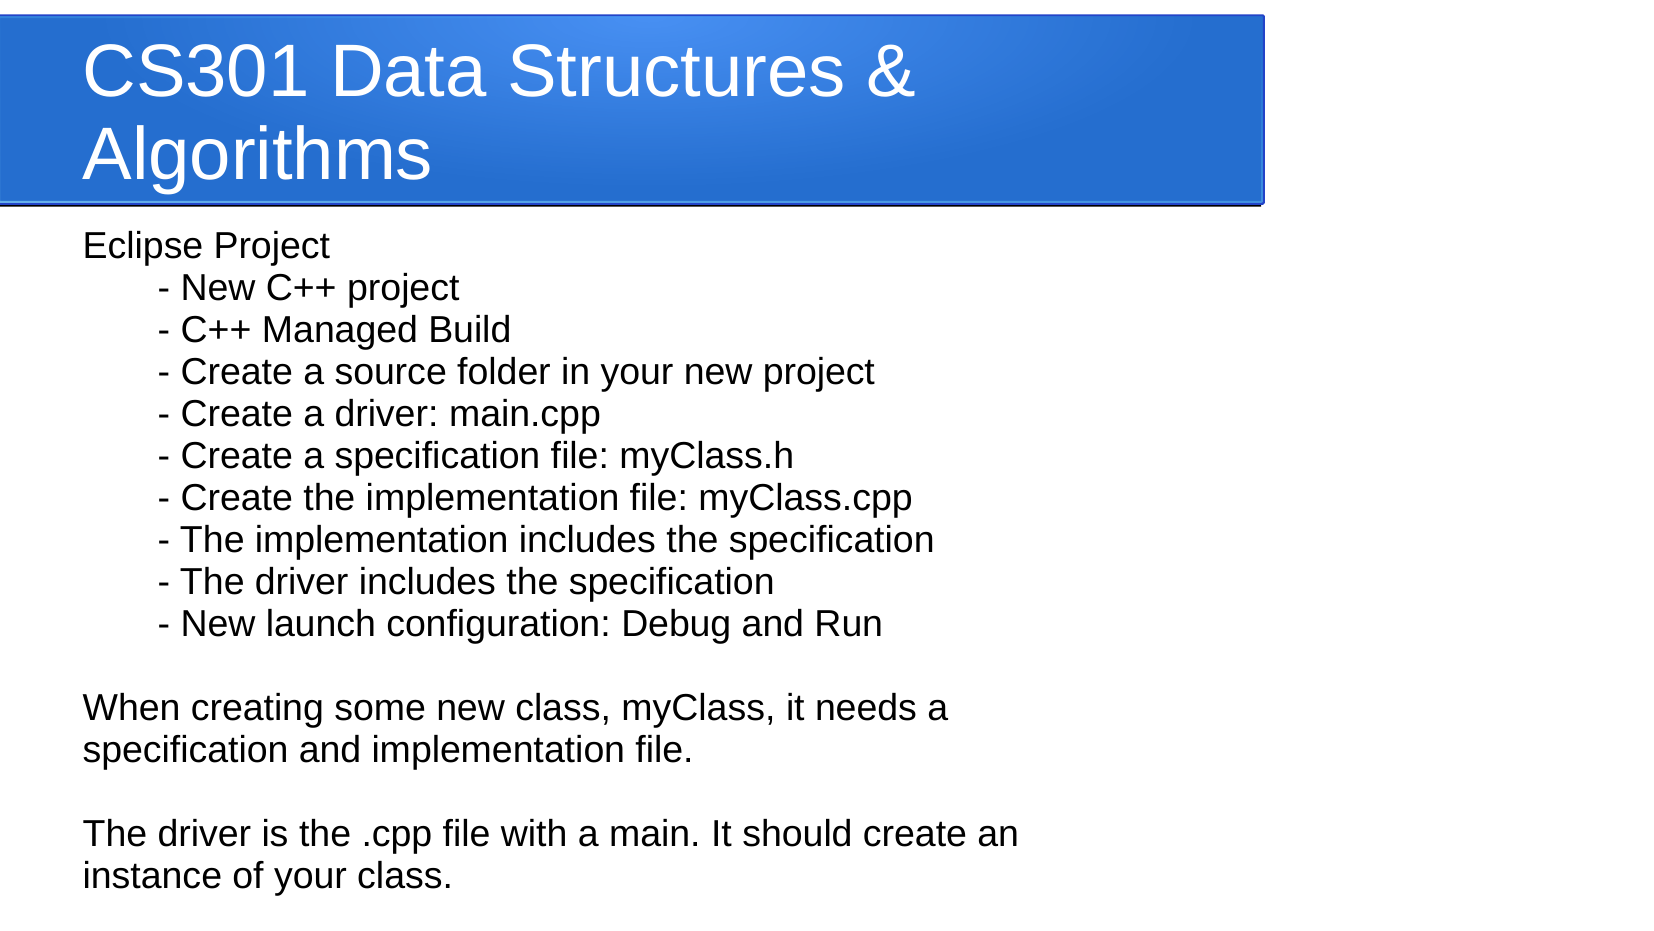

# CS301 Data Structures & Algorithms
Eclipse Project
	- New C++ project
	- C++ Managed Build
	- Create a source folder in your new project
	- Create a driver: main.cpp
	- Create a specification file: myClass.h
	- Create the implementation file: myClass.cpp
	- The implementation includes the specification
	- The driver includes the specification
	- New launch configuration: Debug and Run
When creating some new class, myClass, it needs a specification and implementation file.
The driver is the .cpp file with a main. It should create an instance of your class.